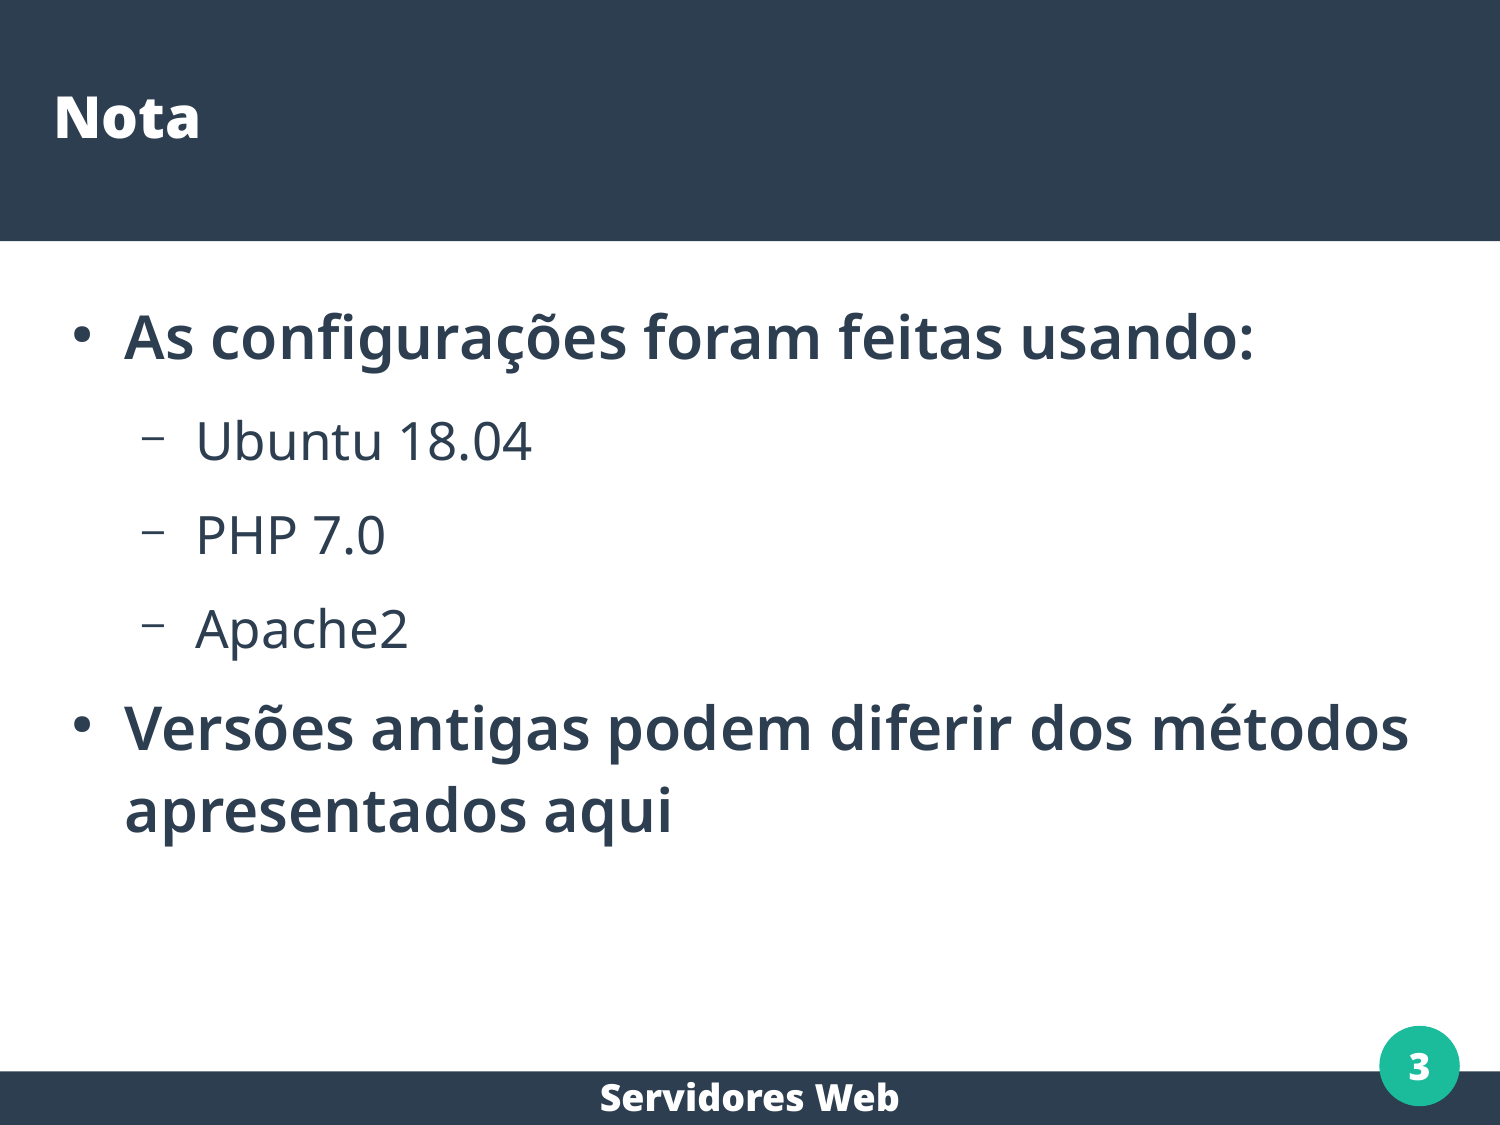

# Nota
As configurações foram feitas usando:
Ubuntu 18.04
PHP 7.0
Apache2
Versões antigas podem diferir dos métodos apresentados aqui
3
Servidores Web